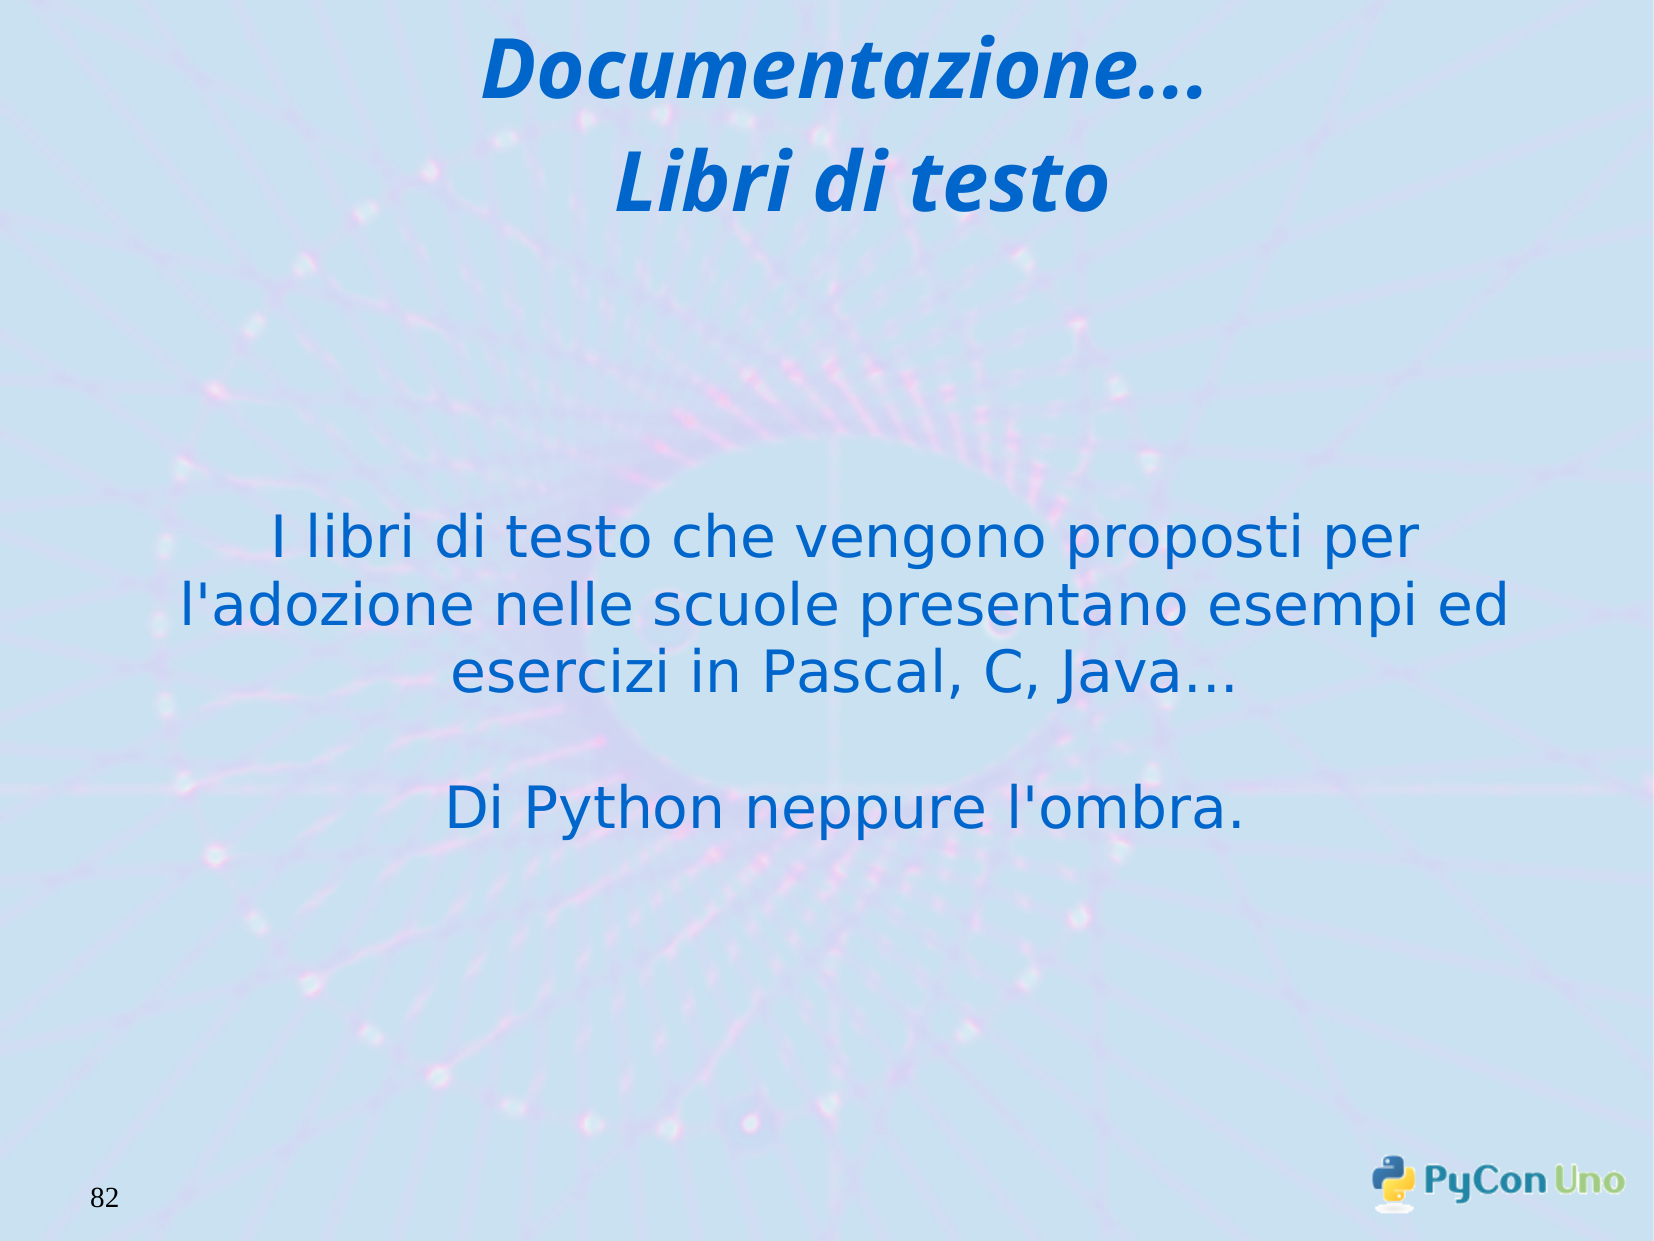

# Documentazione... Libri di testo
I libri di testo che vengono proposti per l'adozione nelle scuole presentano esempi ed esercizi in Pascal, C, Java...
Di Python neppure l'ombra.
82